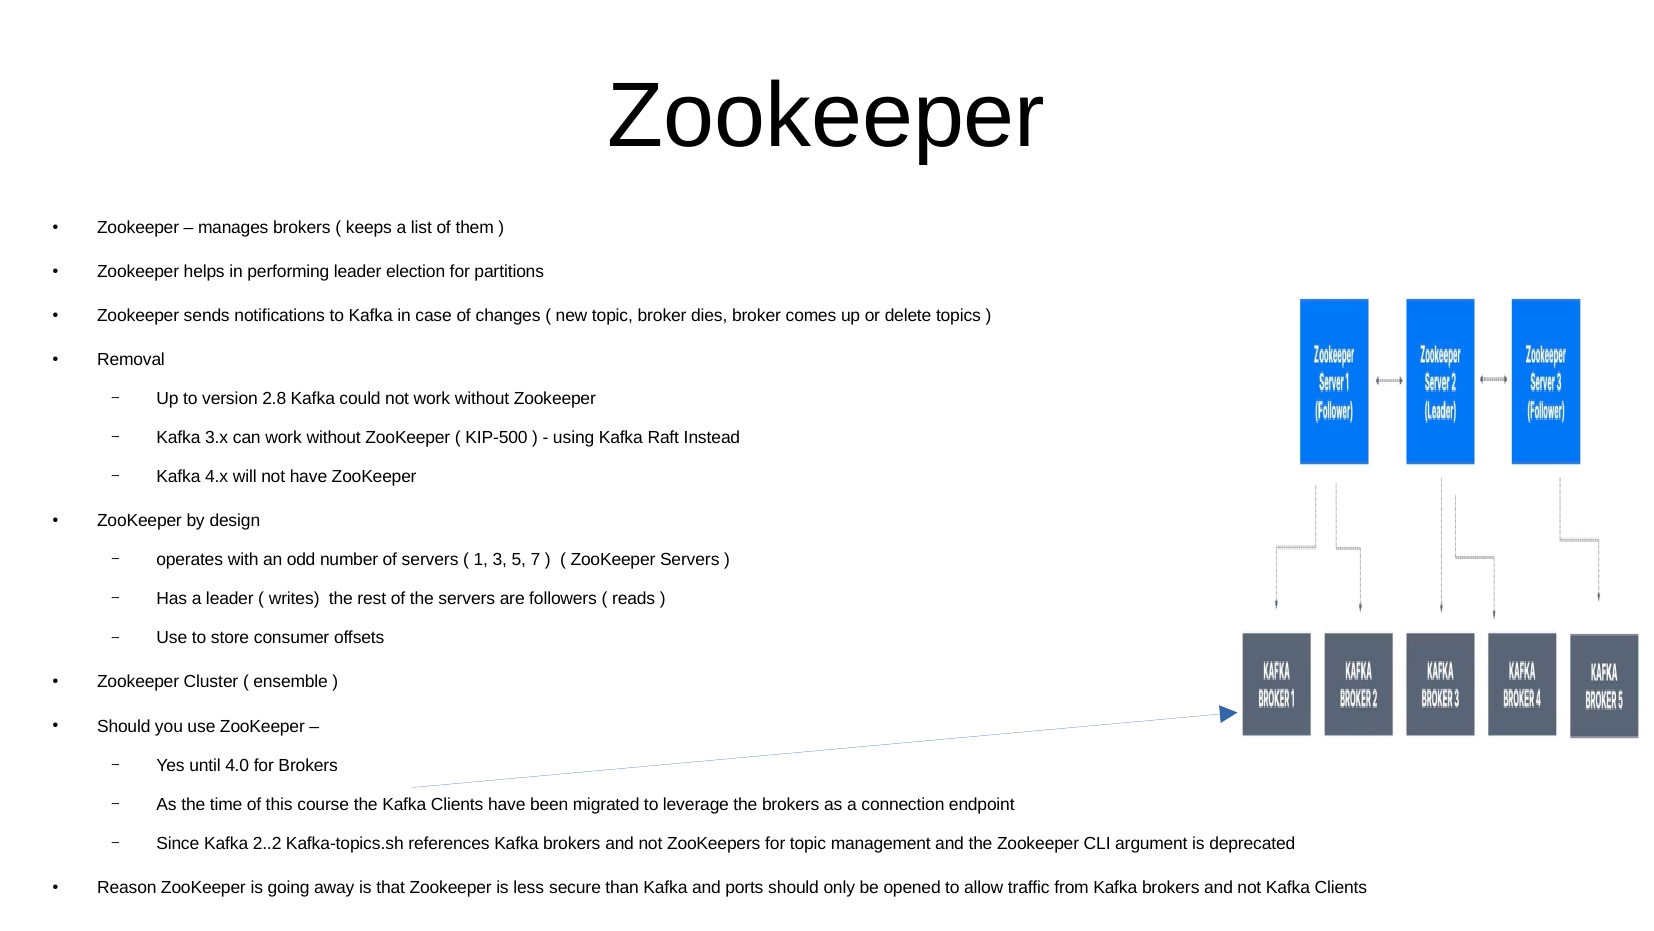

# Zookeeper
Zookeeper – manages brokers ( keeps a list of them )
Zookeeper helps in performing leader election for partitions
Zookeeper sends notifications to Kafka in case of changes ( new topic, broker dies, broker comes up or delete topics )
Removal
Up to version 2.8 Kafka could not work without Zookeeper
Kafka 3.x can work without ZooKeeper ( KIP-500 ) - using Kafka Raft Instead
Kafka 4.x will not have ZooKeeper
ZooKeeper by design
operates with an odd number of servers ( 1, 3, 5, 7 ) ( ZooKeeper Servers )
Has a leader ( writes) the rest of the servers are followers ( reads )
Use to store consumer offsets
Zookeeper Cluster ( ensemble )
Should you use ZooKeeper –
Yes until 4.0 for Brokers
As the time of this course the Kafka Clients have been migrated to leverage the brokers as a connection endpoint
Since Kafka 2..2 Kafka-topics.sh references Kafka brokers and not ZooKeepers for topic management and the Zookeeper CLI argument is deprecated
Reason ZooKeeper is going away is that Zookeeper is less secure than Kafka and ports should only be opened to allow traffic from Kafka brokers and not Kafka Clients